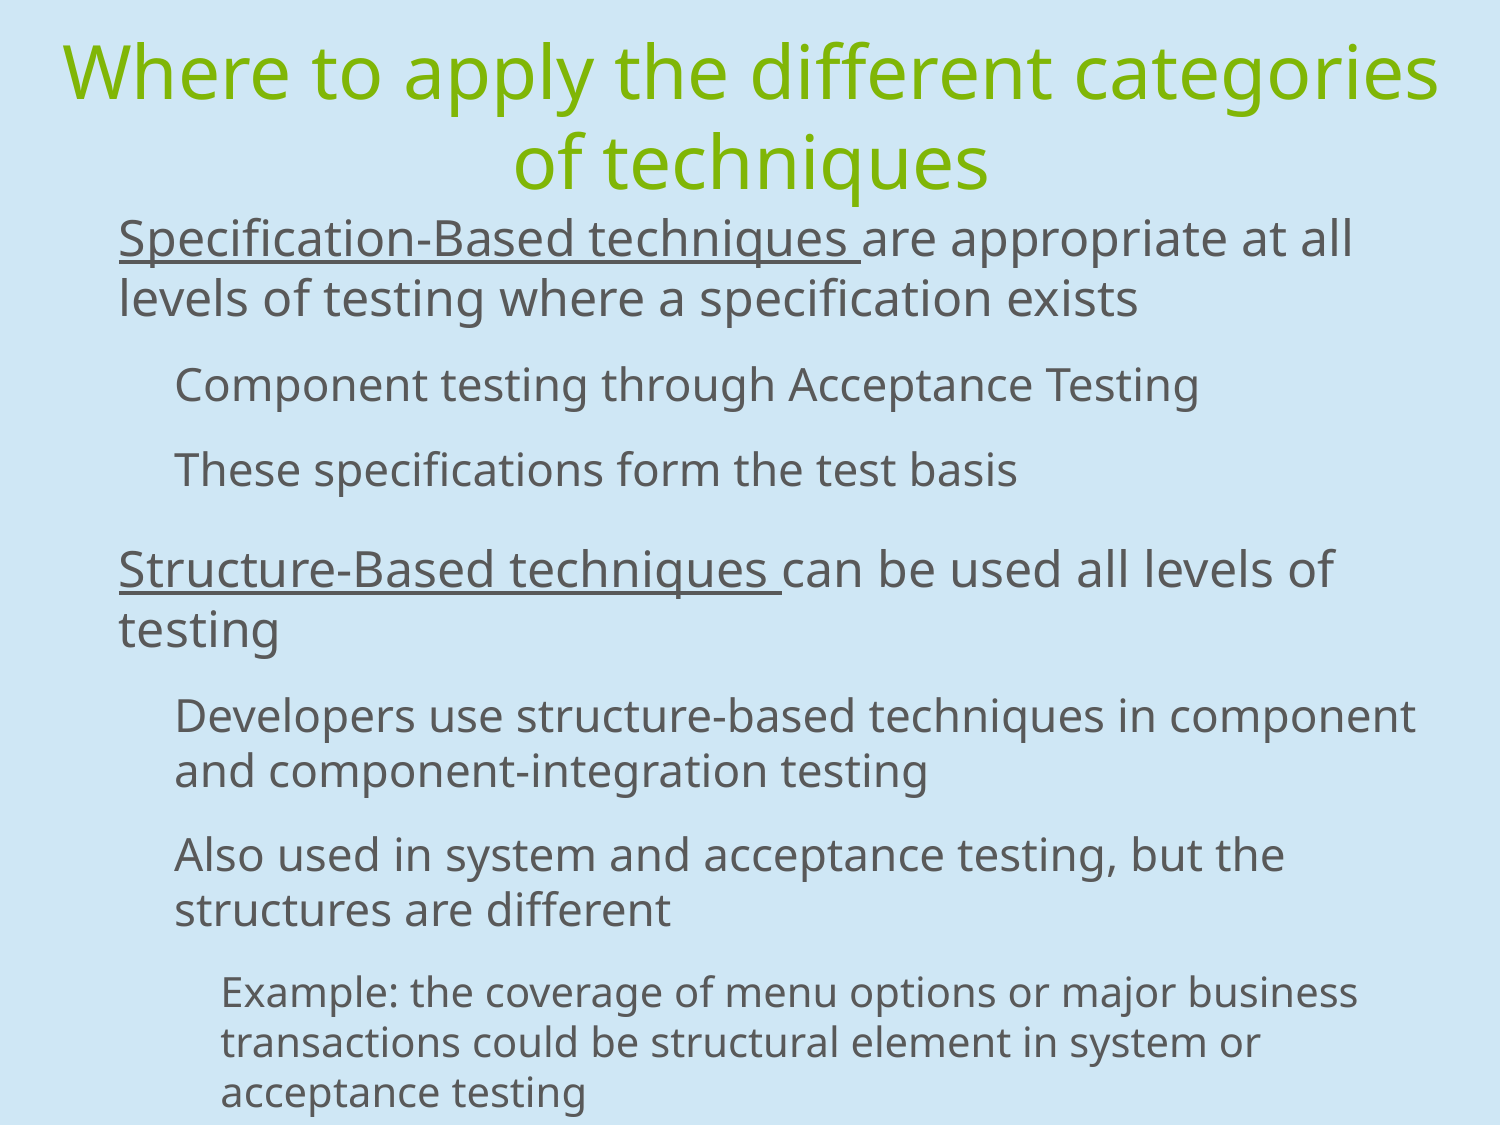

# Where to apply the different categories of techniques
Specification-Based techniques are appropriate at all levels of testing where a specification exists
Component testing through Acceptance Testing
These specifications form the test basis
Structure-Based techniques can be used all levels of testing
Developers use structure-based techniques in component and component-integration testing
Also used in system and acceptance testing, but the structures are different
Example: the coverage of menu options or major business transactions could be structural element in system or acceptance testing
Experience-based techniques are used to complement specification-based and structure-based techniques
Also used when there are no specifications or specifications are inadequate
This may be the only type of technique used for low-risk systems
Useful under extreme time pressure